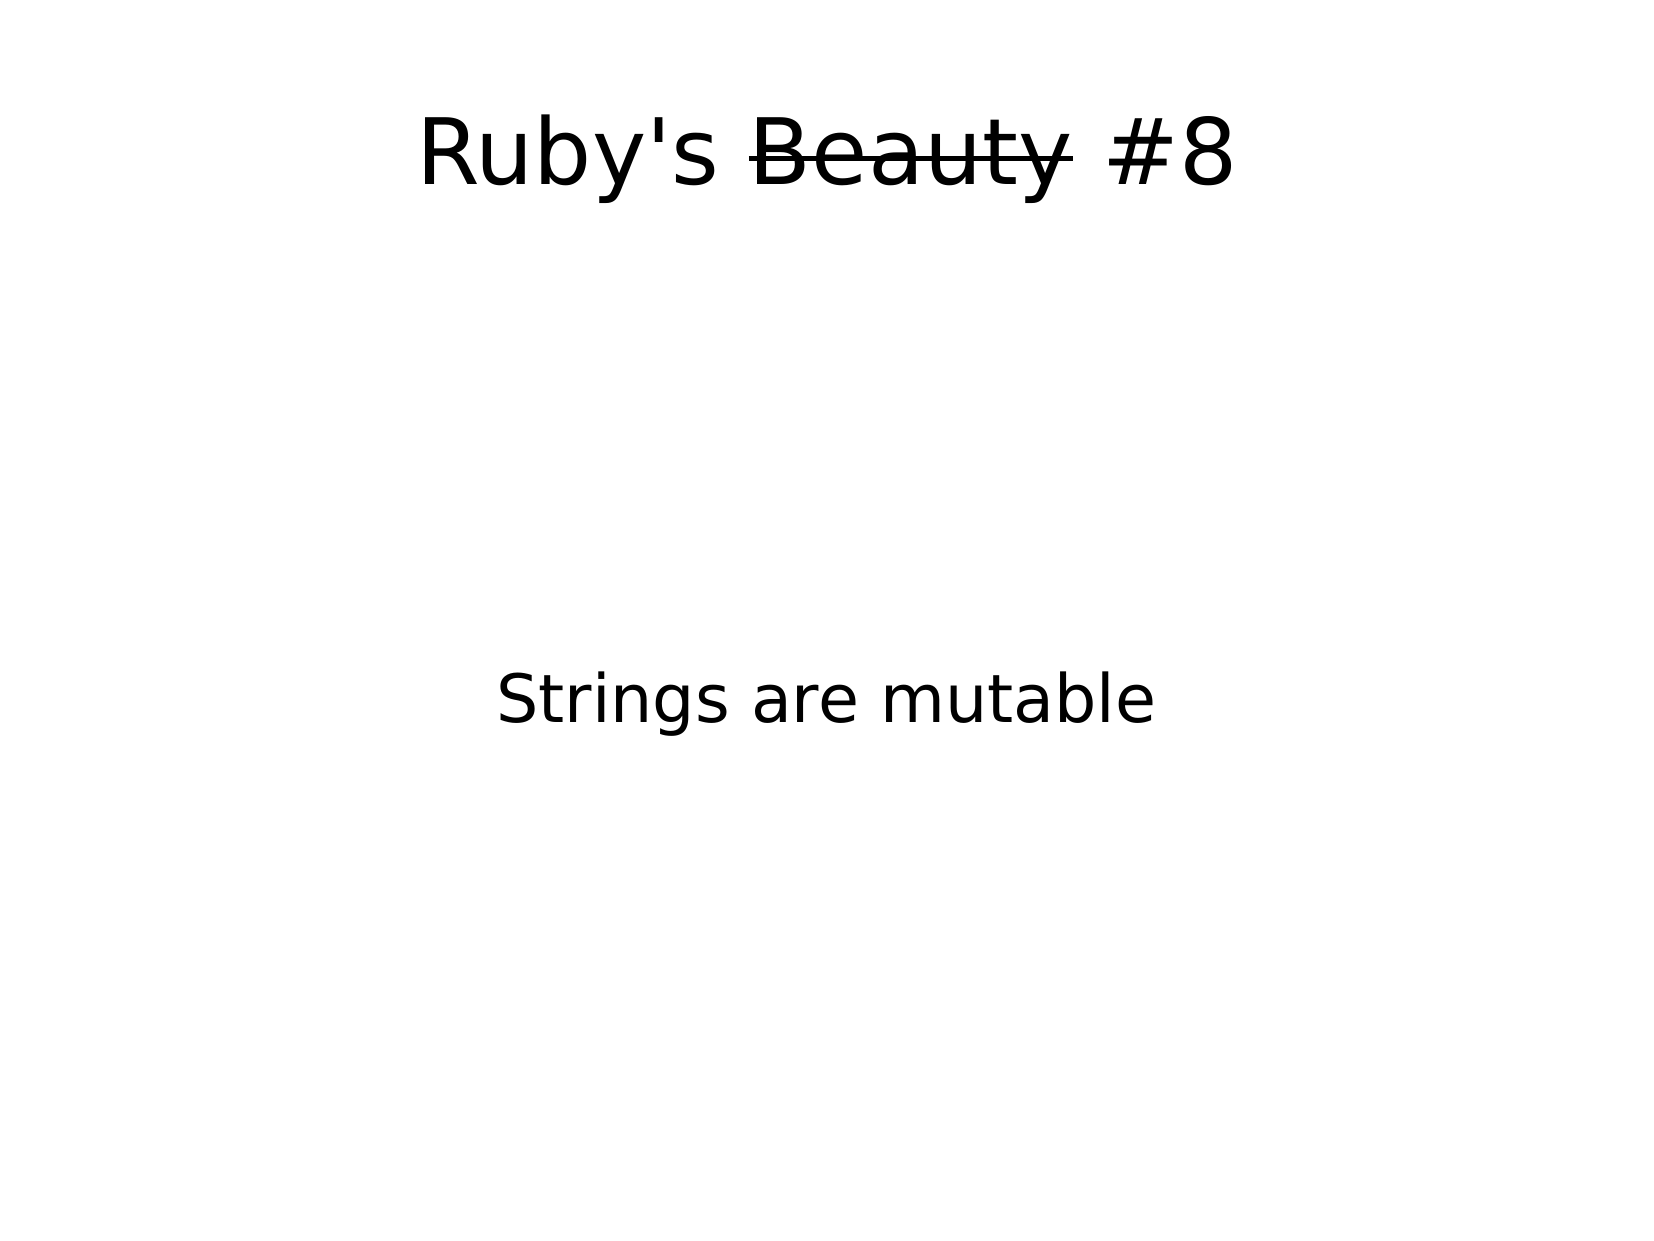

# Ruby's Beauty #8
Strings are mutable